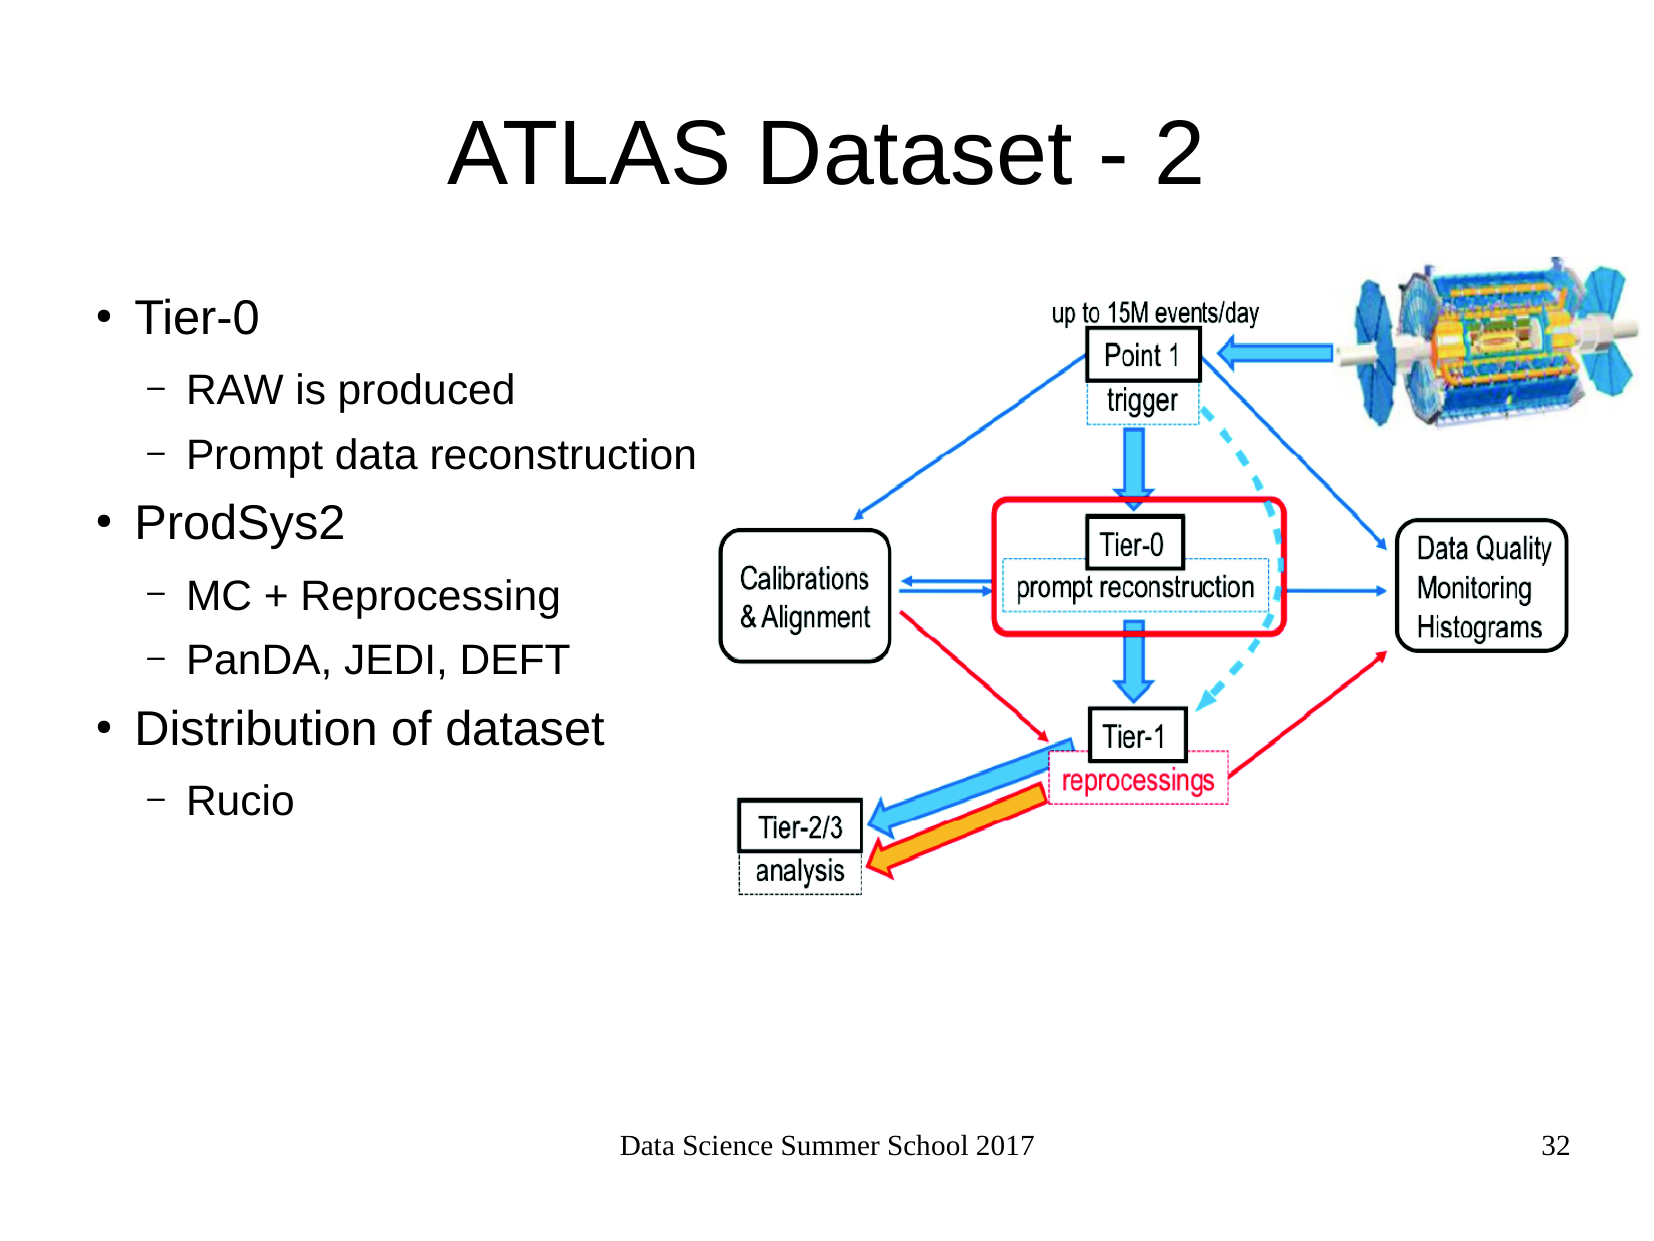

# ATLAS Dataset - 2
Tier-0
RAW is produced
Prompt data reconstruction
ProdSys2
MC + Reprocessing
PanDA, JEDI, DEFT
Distribution of dataset
Rucio
Data Science Summer School 2017
32